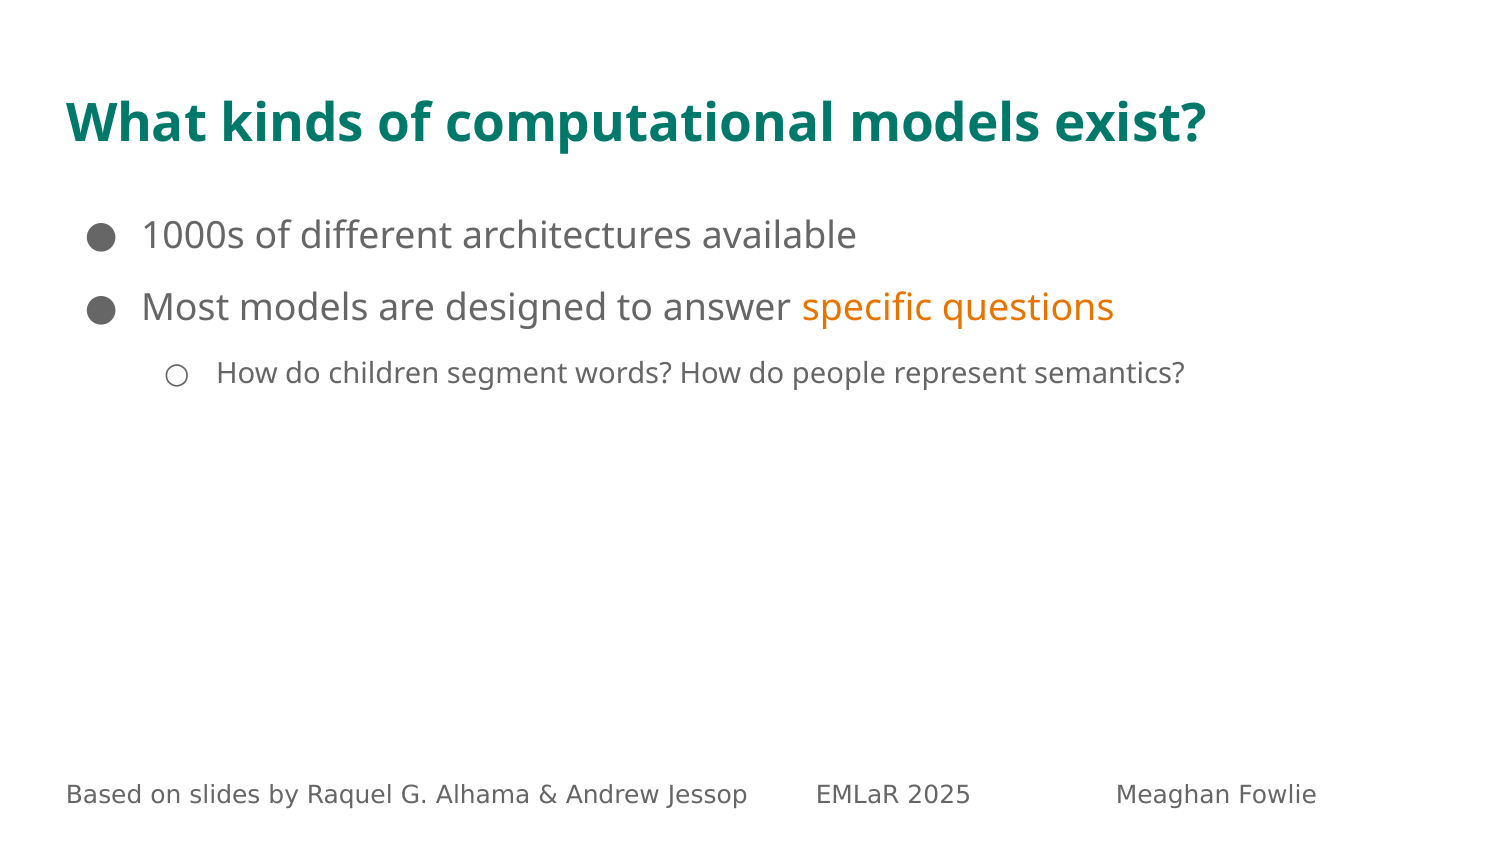

# What kinds of computational models exist?
1000s of different architectures available
Most models are designed to answer specific questions
How do children segment words? How do people represent semantics?